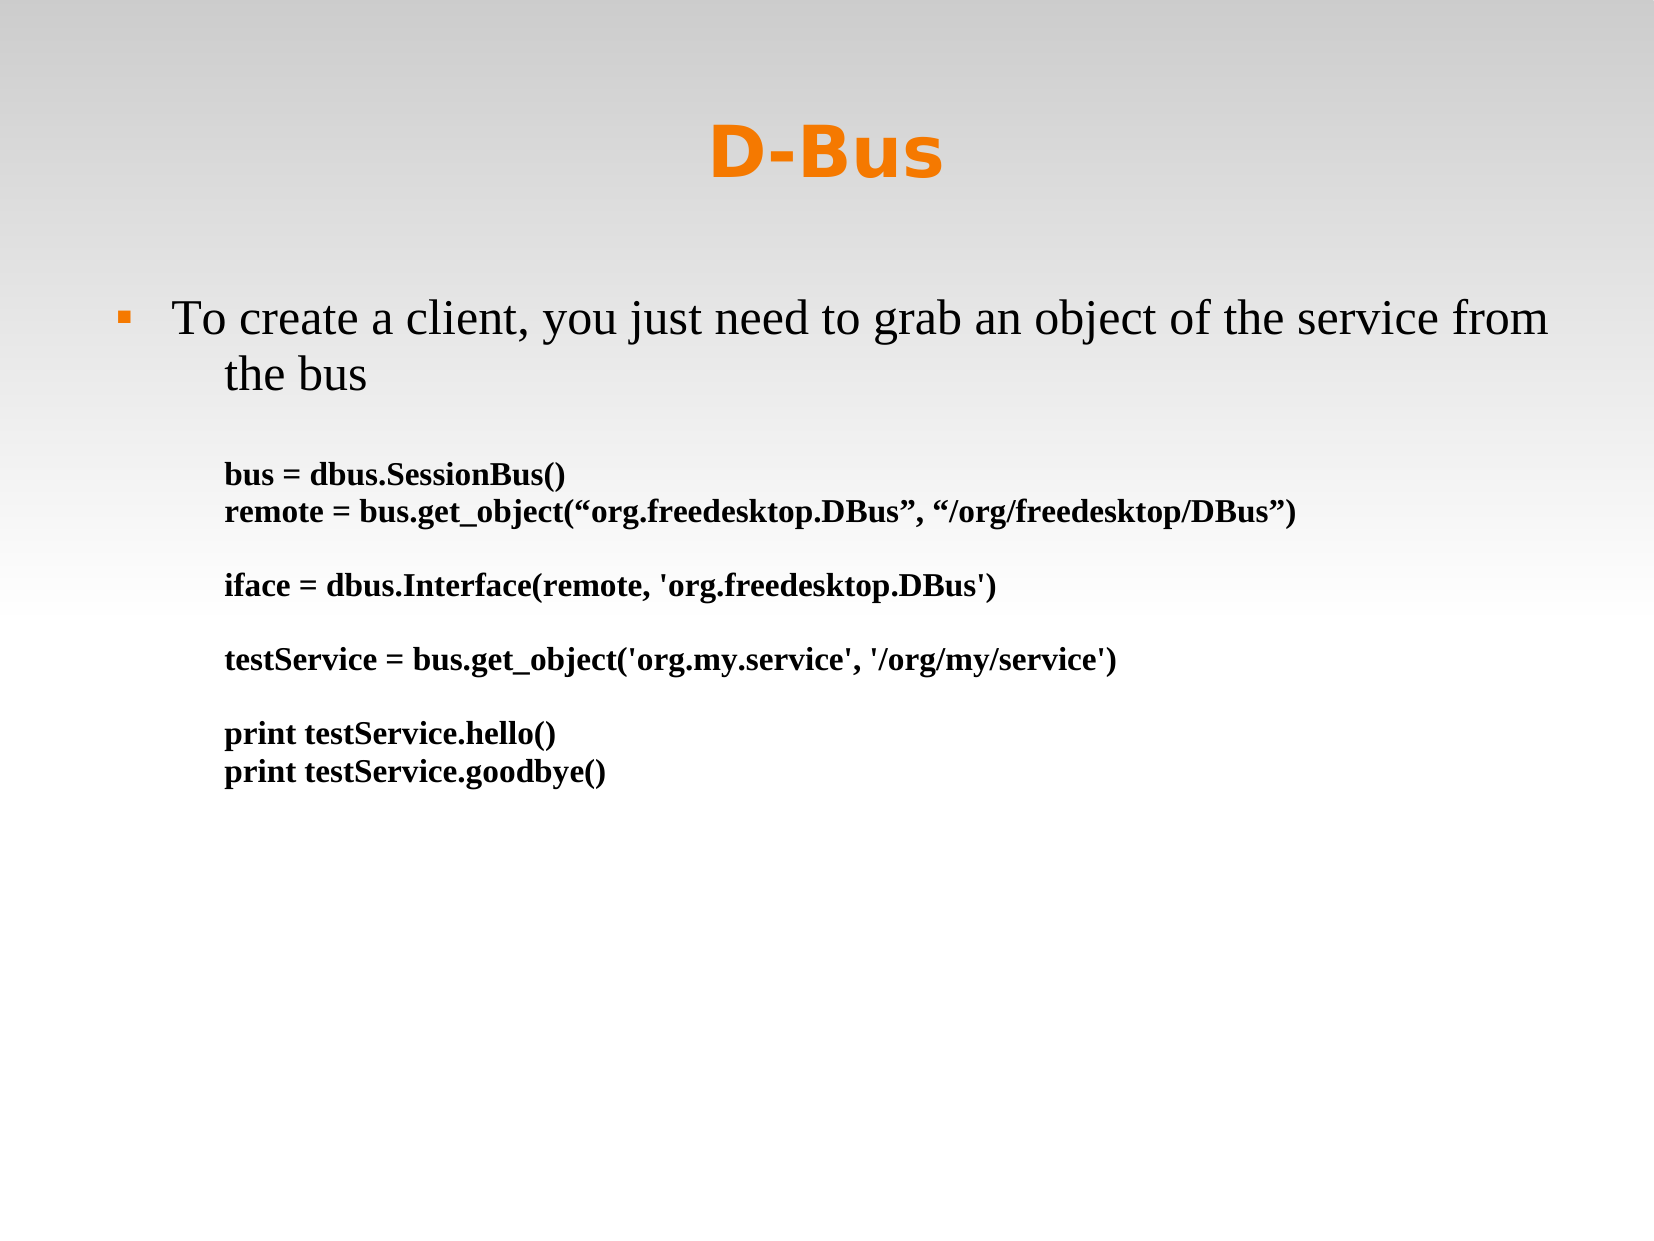

# D-Bus
To create a client, you just need to grab an object of the service from the bus
bus = dbus.SessionBus()
remote = bus.get_object(“org.freedesktop.DBus”, “/org/freedesktop/DBus”)
iface = dbus.Interface(remote, 'org.freedesktop.DBus')
testService = bus.get_object('org.my.service', '/org/my/service')
print testService.hello()
print testService.goodbye()